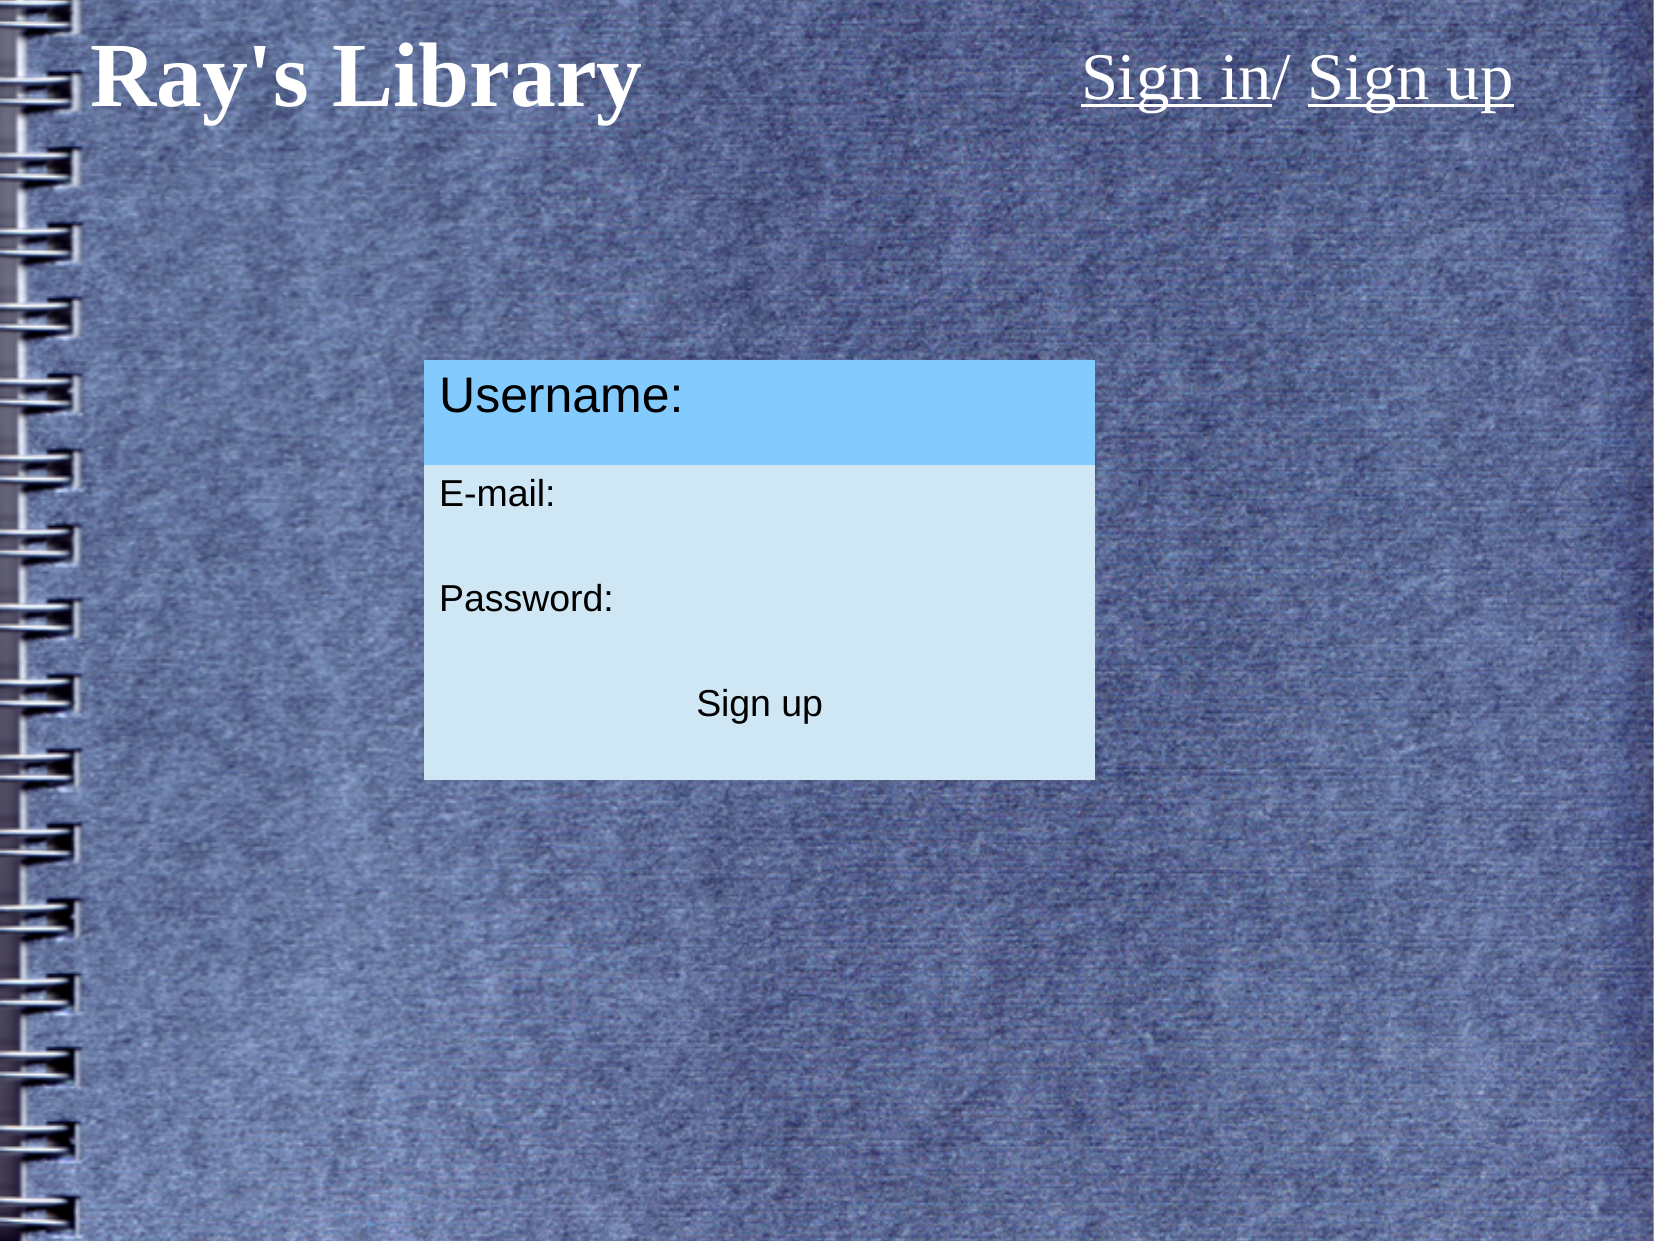

# Ray's Library
Sign in/ Sign up
| Username: |
| --- |
| E-mail: |
| Password: |
| Sign up |